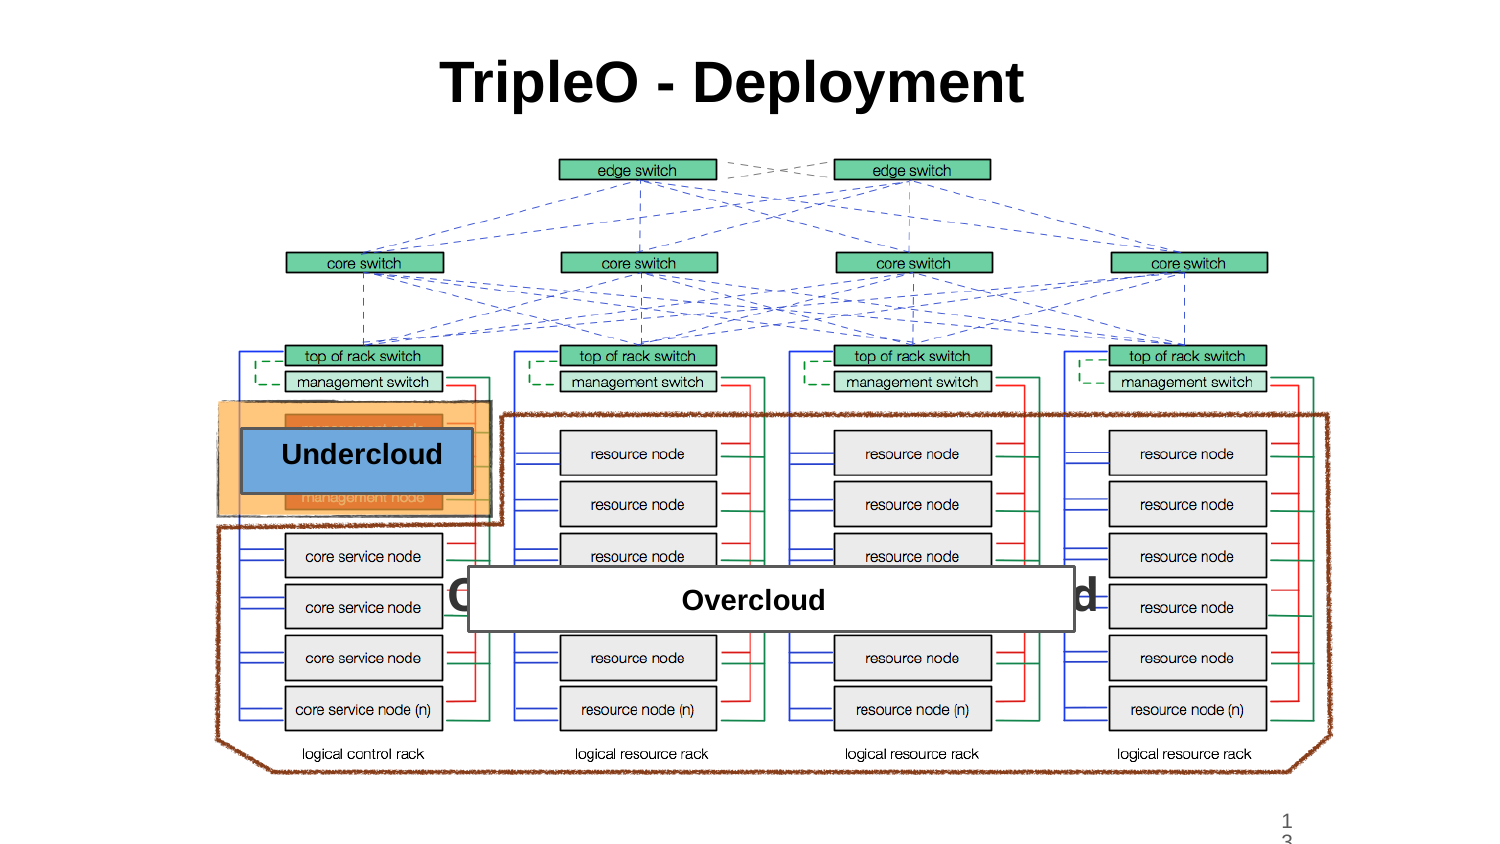

# TripleO - Deployment
Deployment & Management App
OpenStack Production Cloud
Undercloud
Overcloud